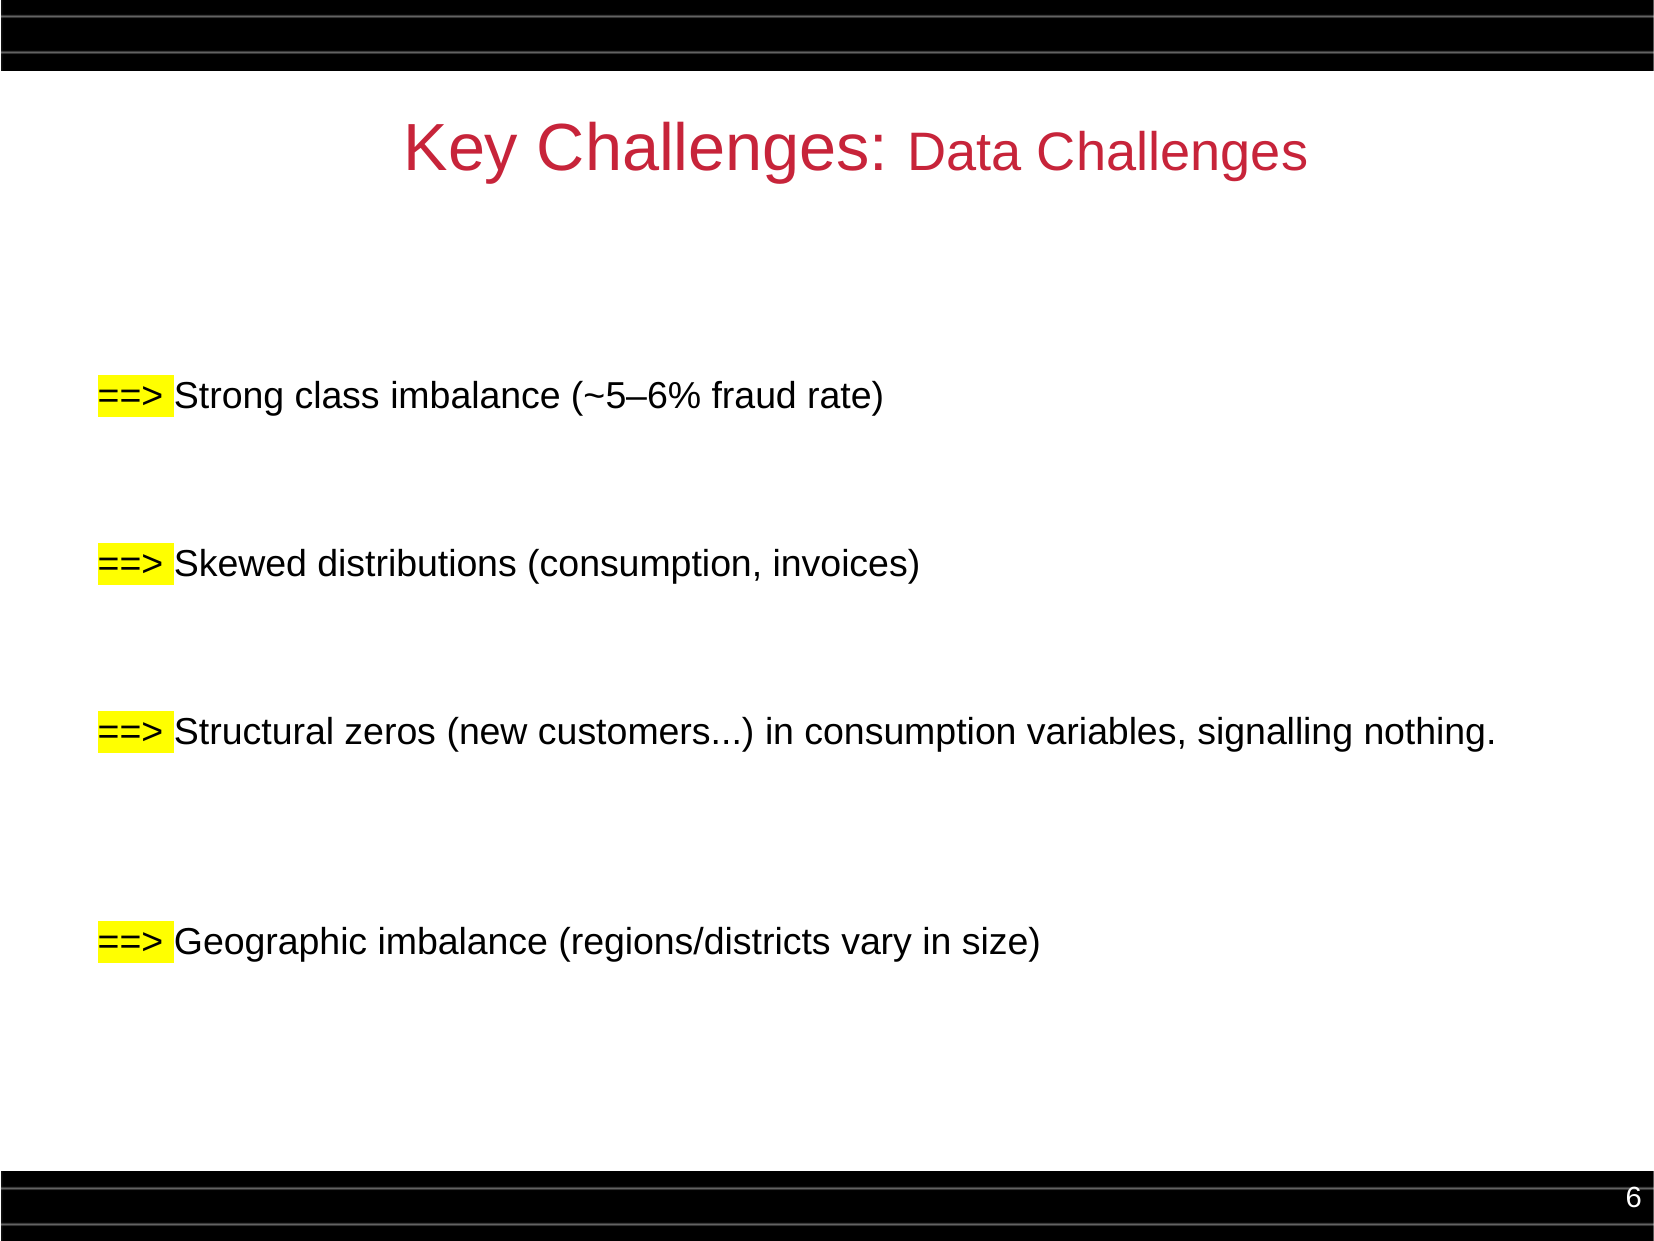

# Key Challenges: Data Challenges
==> Strong class imbalance (~5–6% fraud rate)
==> Skewed distributions (consumption, invoices)
==> Structural zeros (new customers...) in consumption variables, signalling nothing.
==> Geographic imbalance (regions/districts vary in size)